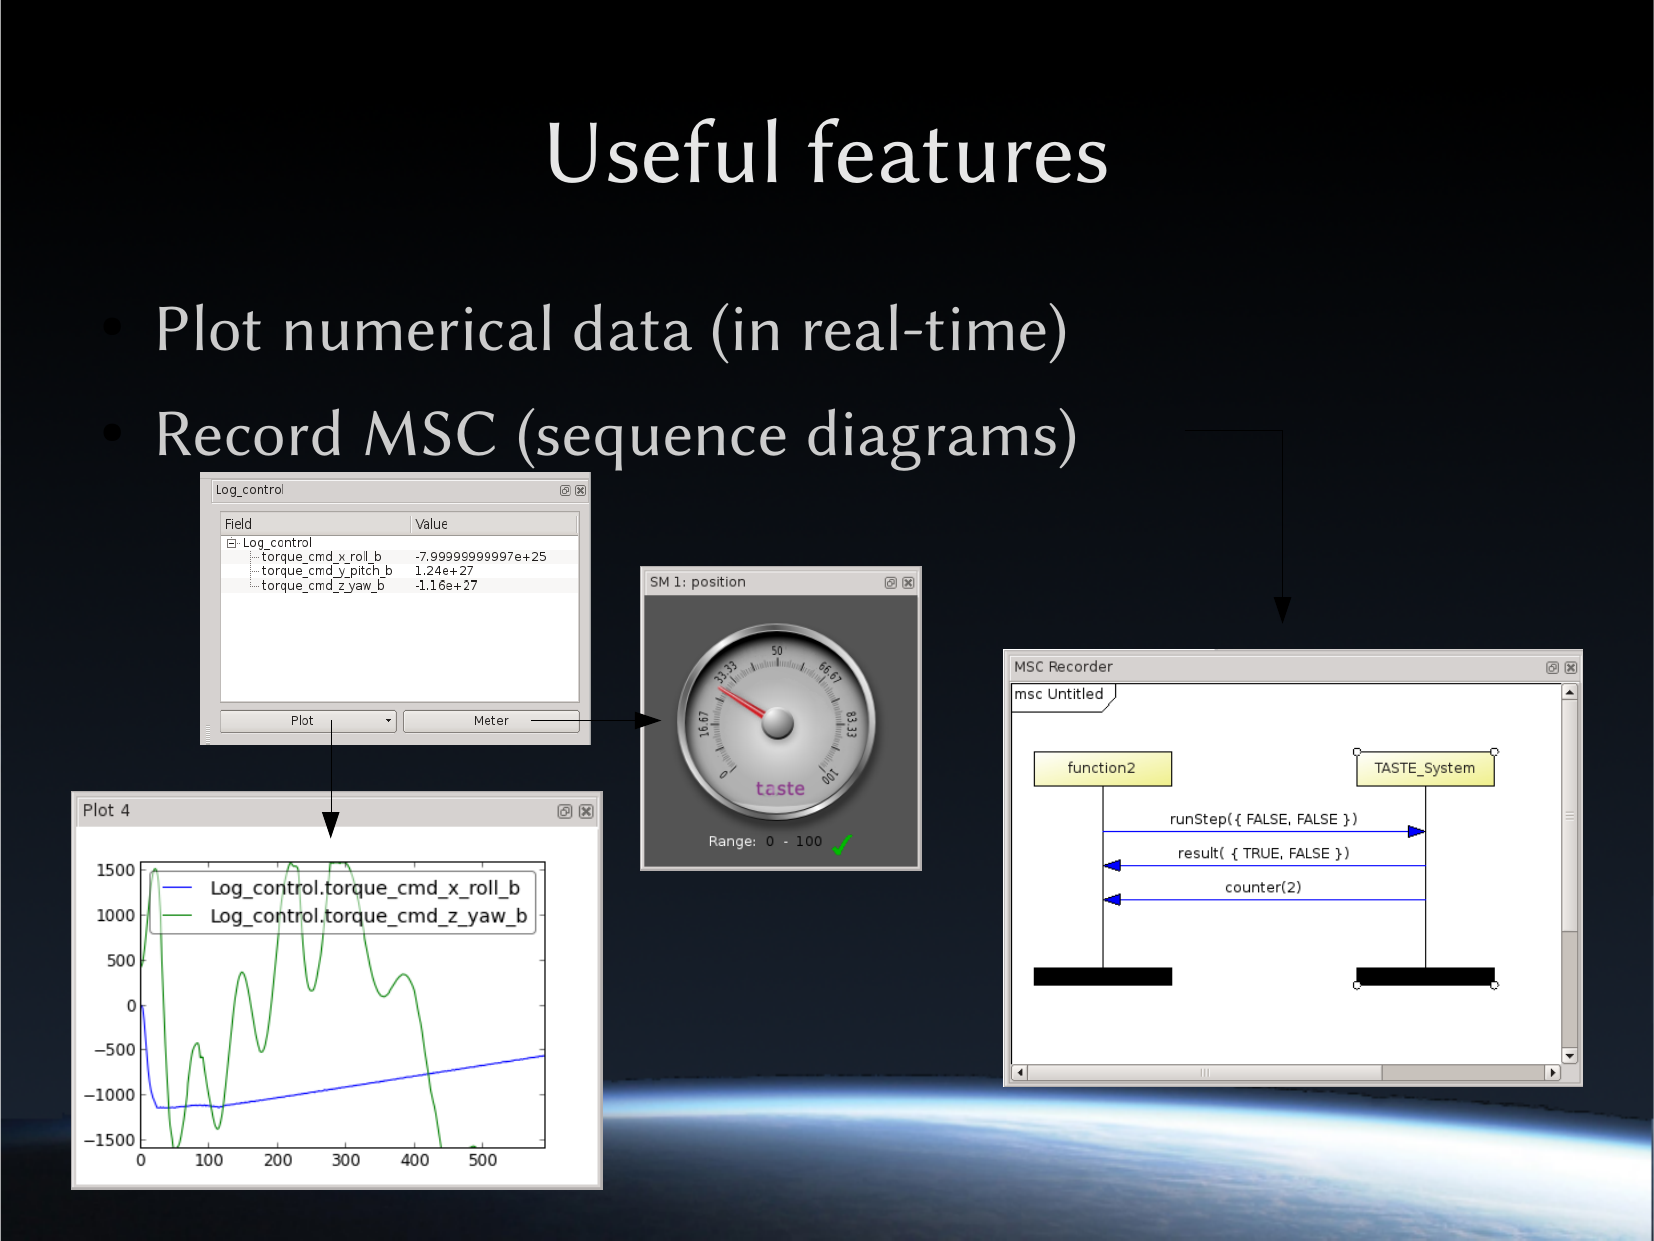

# Useful features
Plot numerical data (in real-time)
Record MSC (sequence diagrams)